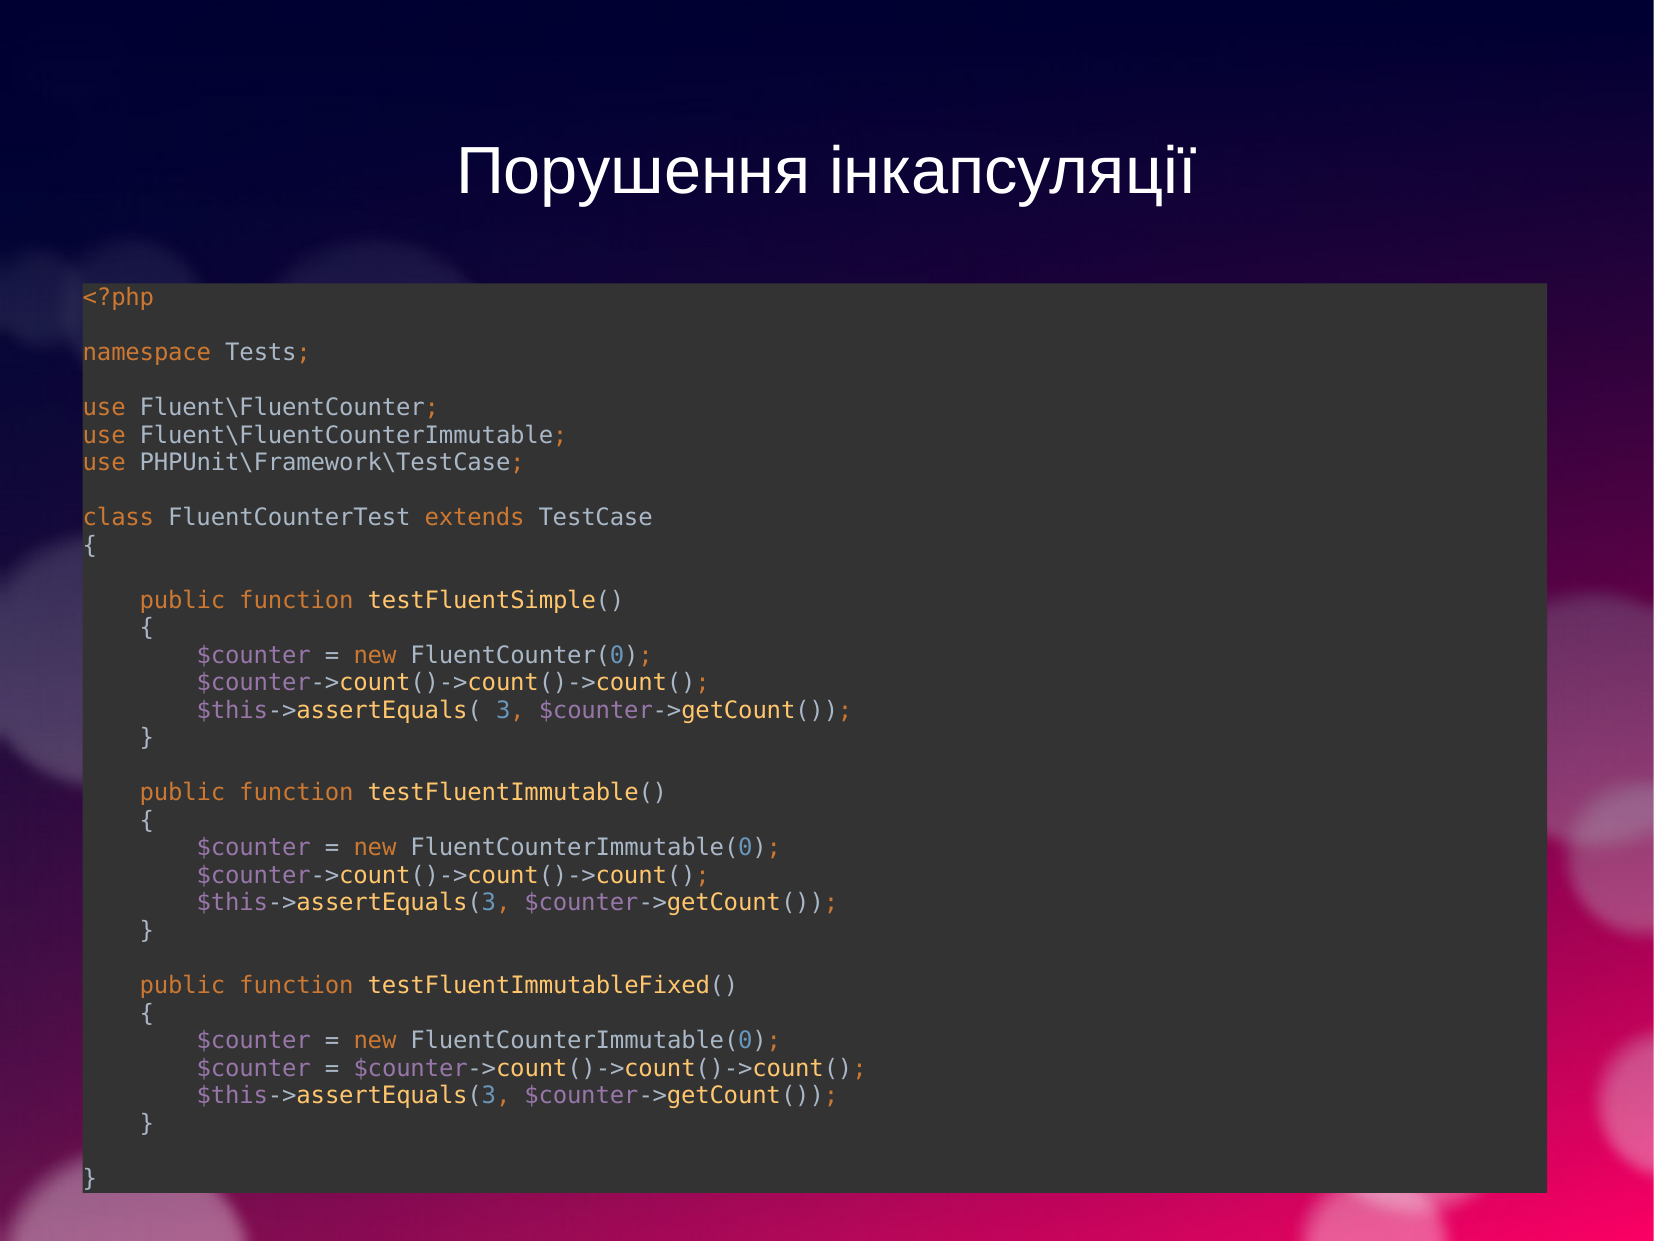

# Порушення інкапсуляції
<?php
namespace Tests;
use Fluent\FluentCounter;
use Fluent\FluentCounterImmutable;
use PHPUnit\Framework\TestCase;
class FluentCounterTest extends TestCase
{
 public function testFluentSimple()
 {
 $counter = new FluentCounter(0);
 $counter->count()->count()->count();
 $this->assertEquals( 3, $counter->getCount());
 }
 public function testFluentImmutable()
 {
 $counter = new FluentCounterImmutable(0);
 $counter->count()->count()->count();
 $this->assertEquals(3, $counter->getCount());
 }
 public function testFluentImmutableFixed()
 {
 $counter = new FluentCounterImmutable(0);
 $counter = $counter->count()->count()->count();
 $this->assertEquals(3, $counter->getCount());
 }
}